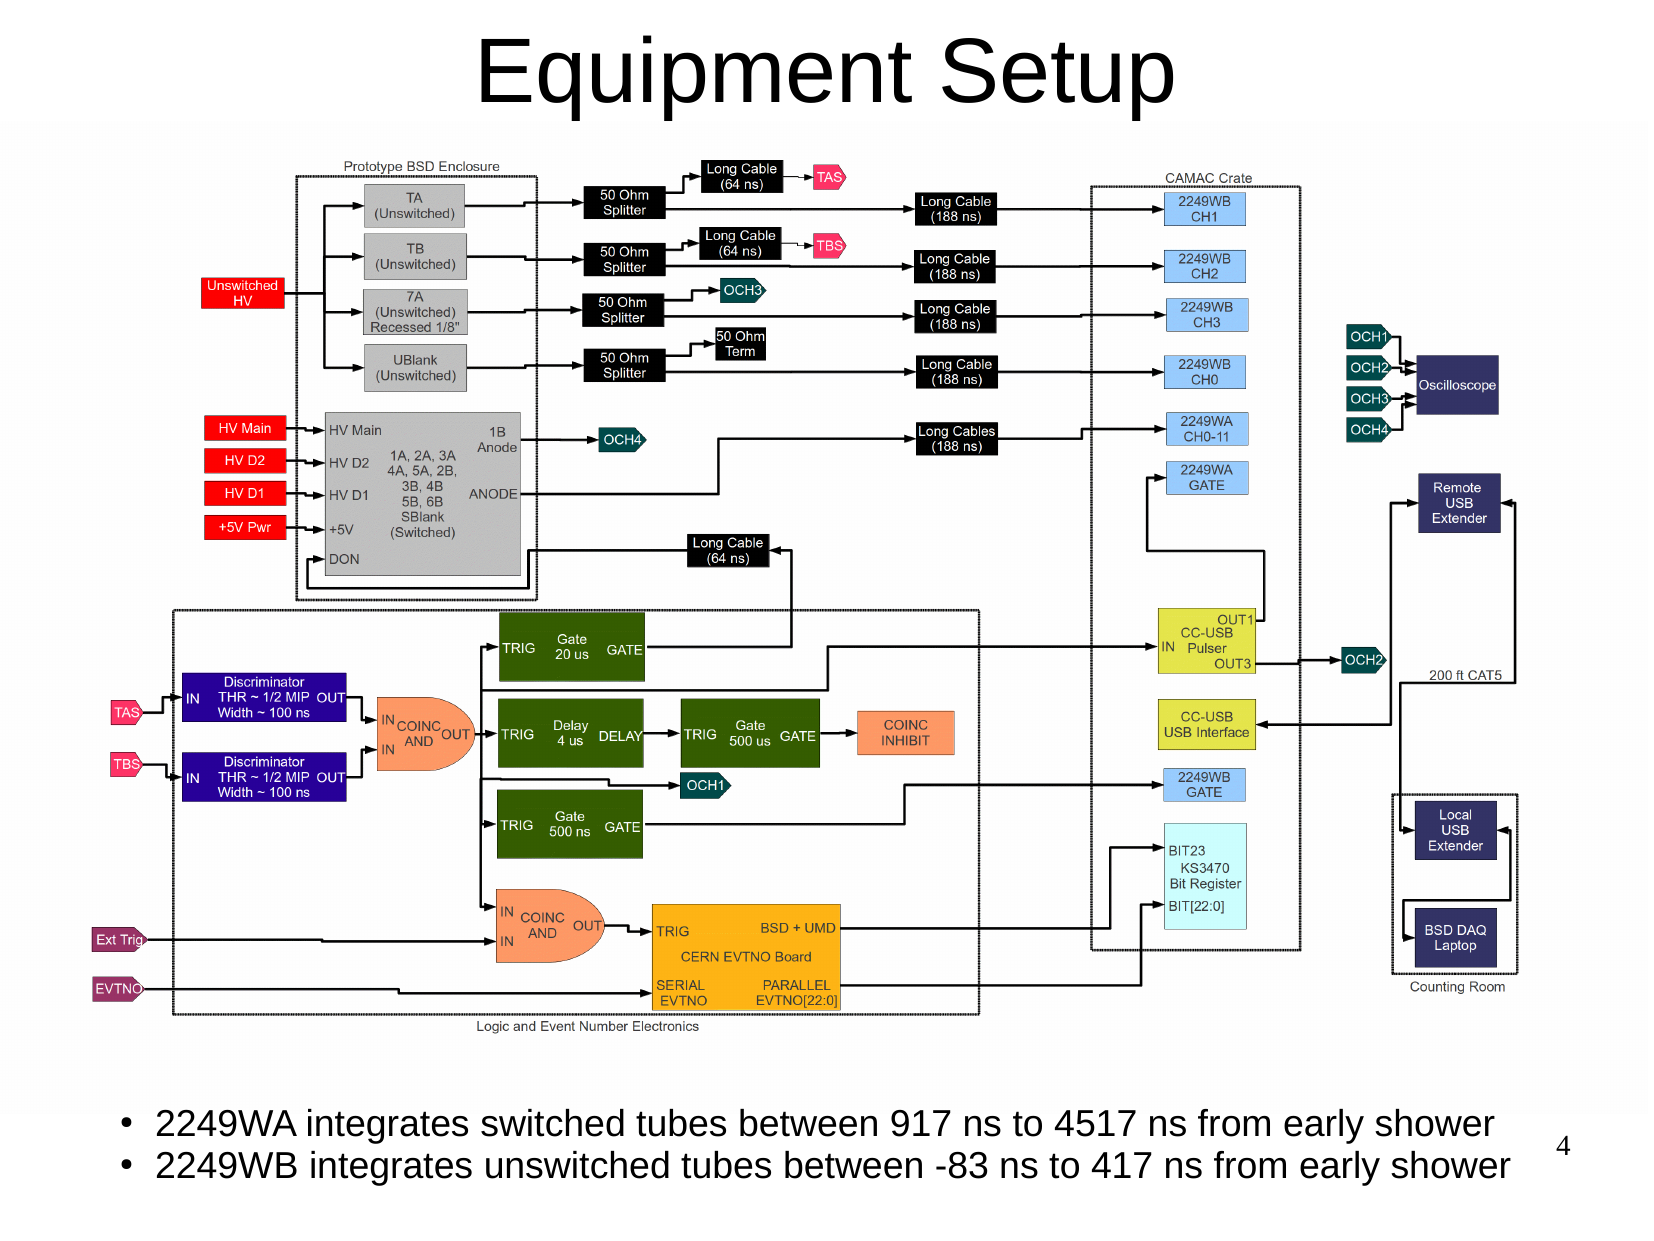

# Equipment Setup
2249WA integrates switched tubes between 917 ns to 4517 ns from early shower
2249WB integrates unswitched tubes between -83 ns to 417 ns from early shower
4